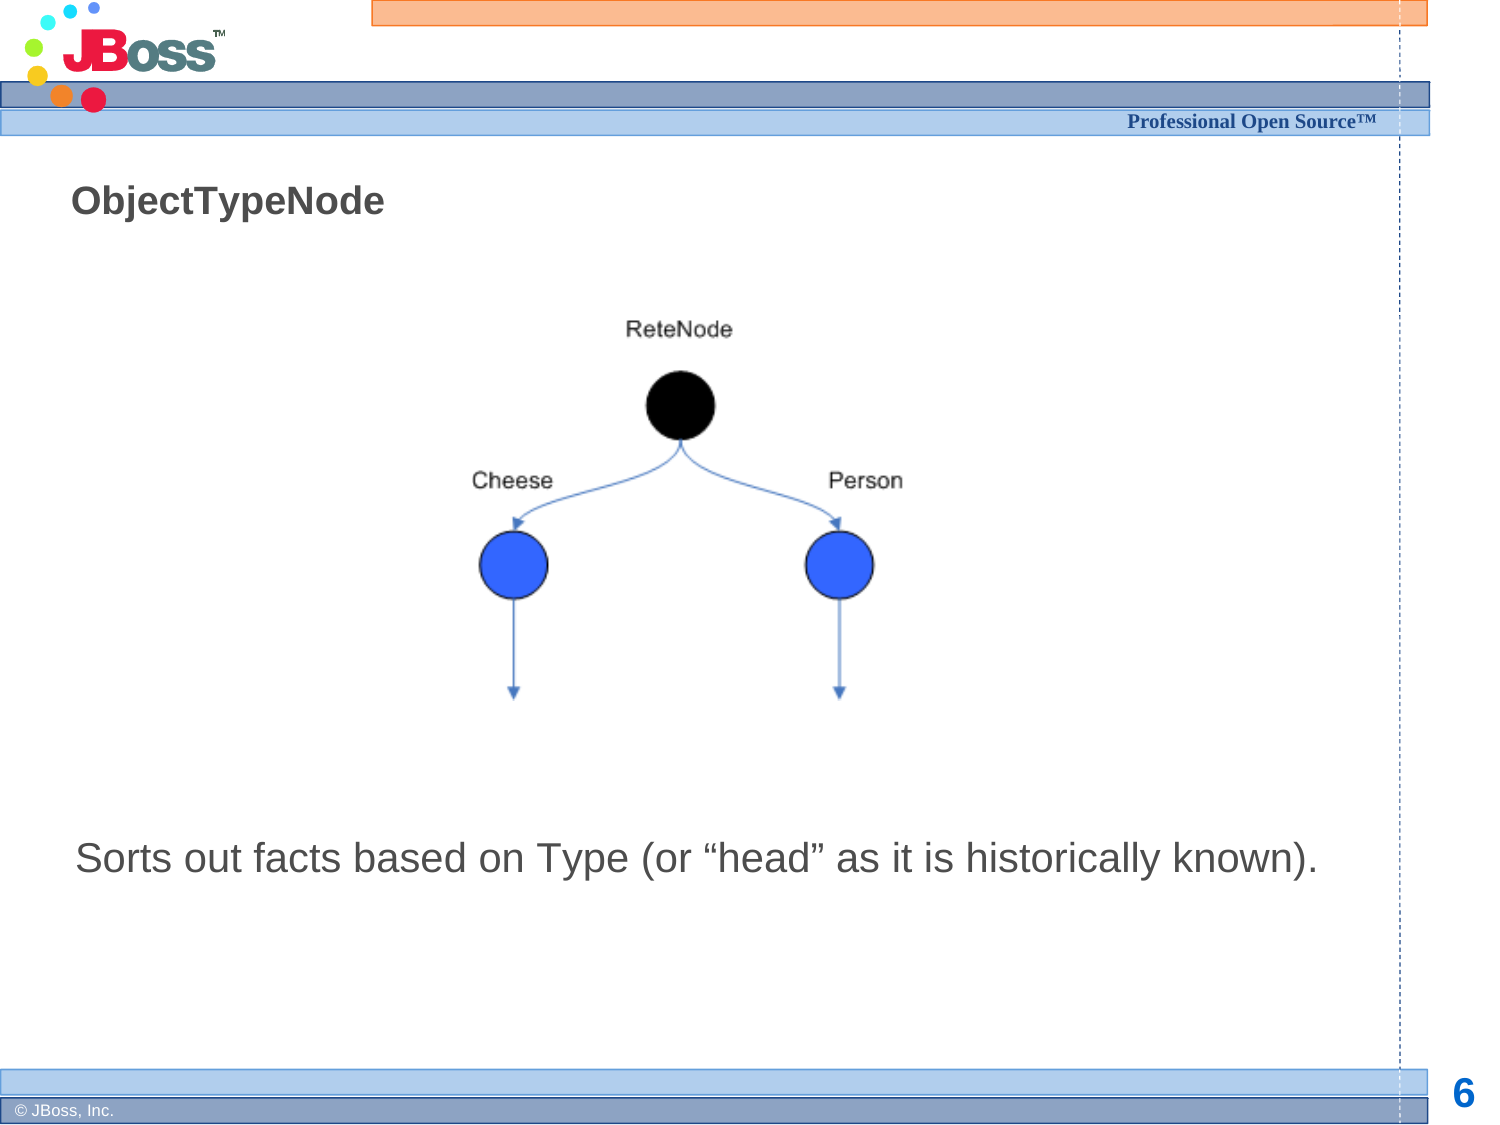

# ObjectTypeNode
Sorts out facts based on Type (or “head” as it is historically known).